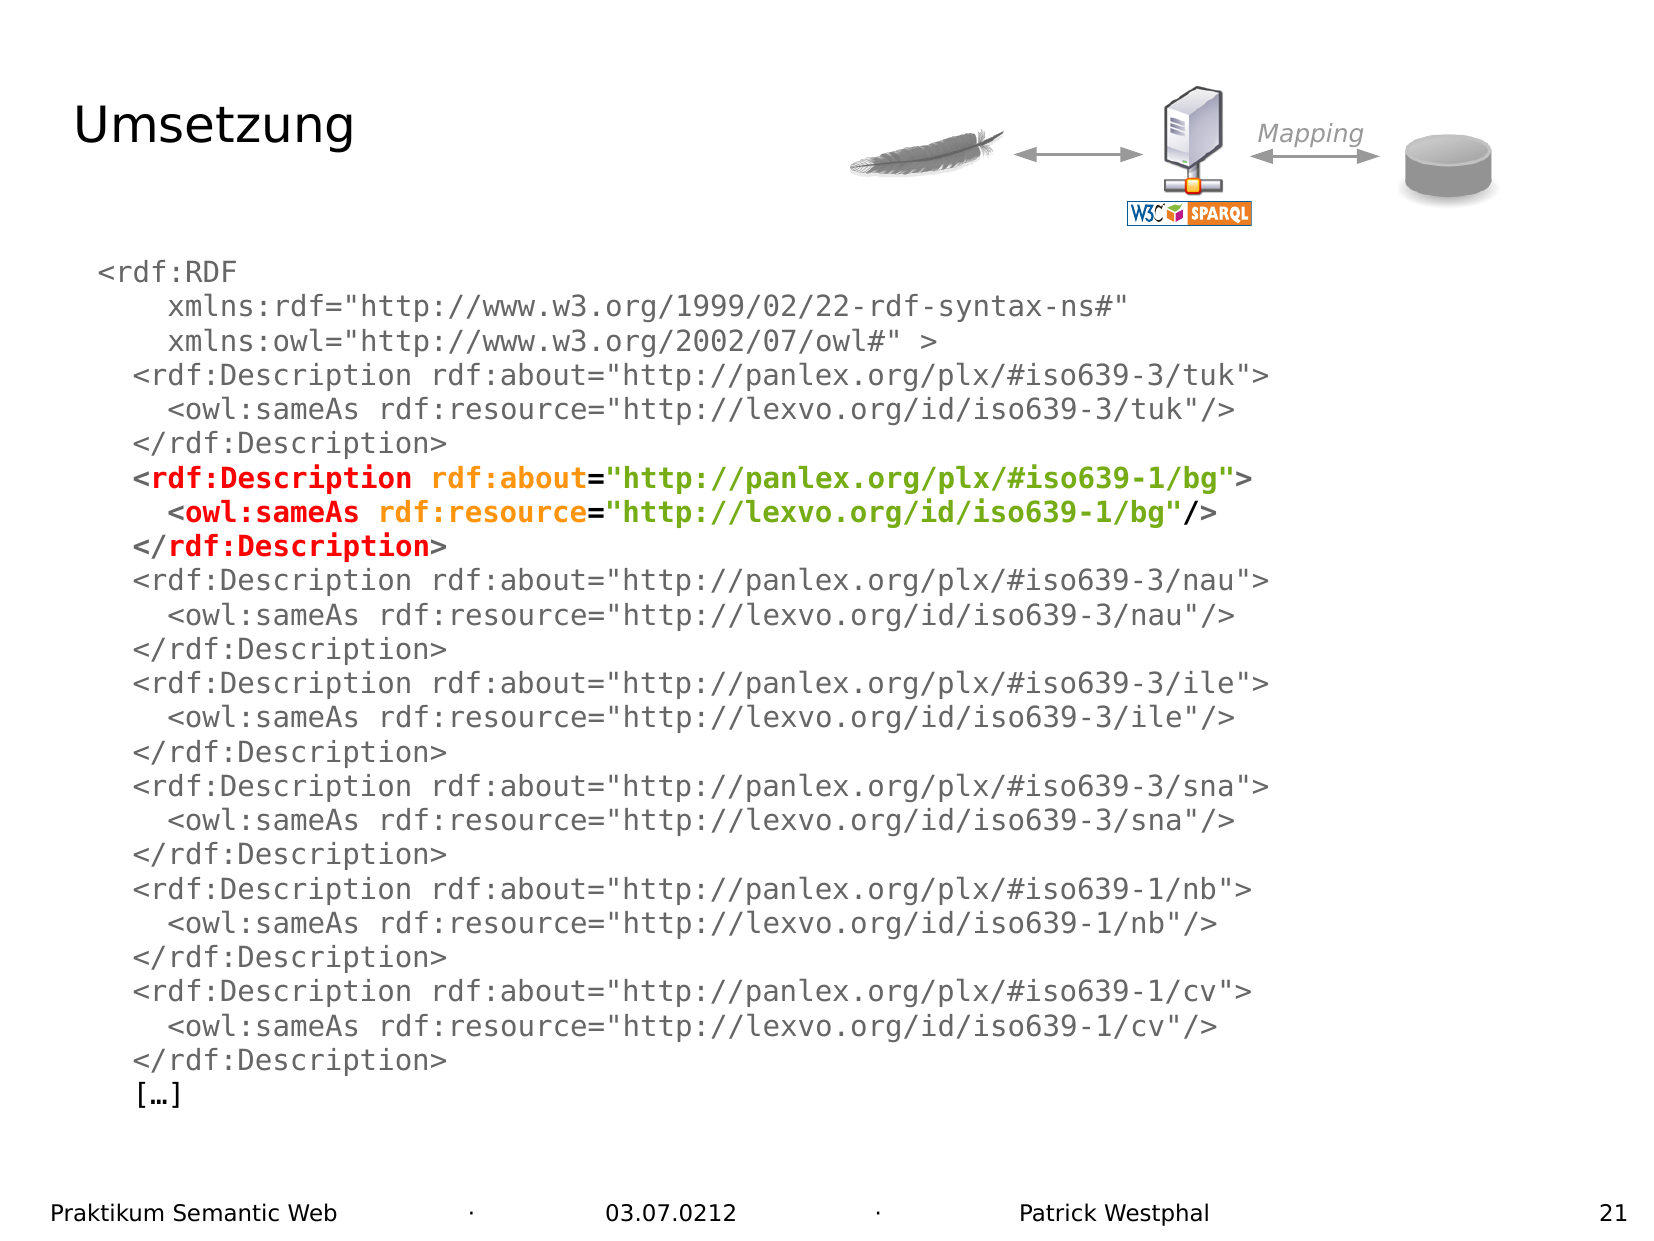

Umsetzung
Mapping
<rdf:RDF
 xmlns:rdf="http://www.w3.org/1999/02/22-rdf-syntax-ns#"
 xmlns:owl="http://www.w3.org/2002/07/owl#" >
 <rdf:Description rdf:about="http://panlex.org/plx/#iso639-3/tuk">
 <owl:sameAs rdf:resource="http://lexvo.org/id/iso639-3/tuk"/>
 </rdf:Description>
 <rdf:Description rdf:about="http://panlex.org/plx/#iso639-1/bg">
 <owl:sameAs rdf:resource="http://lexvo.org/id/iso639-1/bg"/>
 </rdf:Description>
 <rdf:Description rdf:about="http://panlex.org/plx/#iso639-3/nau">
 <owl:sameAs rdf:resource="http://lexvo.org/id/iso639-3/nau"/>
 </rdf:Description>
 <rdf:Description rdf:about="http://panlex.org/plx/#iso639-3/ile">
 <owl:sameAs rdf:resource="http://lexvo.org/id/iso639-3/ile"/>
 </rdf:Description>
 <rdf:Description rdf:about="http://panlex.org/plx/#iso639-3/sna">
 <owl:sameAs rdf:resource="http://lexvo.org/id/iso639-3/sna"/>
 </rdf:Description>
 <rdf:Description rdf:about="http://panlex.org/plx/#iso639-1/nb">
 <owl:sameAs rdf:resource="http://lexvo.org/id/iso639-1/nb"/>
 </rdf:Description>
 <rdf:Description rdf:about="http://panlex.org/plx/#iso639-1/cv">
 <owl:sameAs rdf:resource="http://lexvo.org/id/iso639-1/cv"/>
 </rdf:Description>
 […]
Praktikum Semantic Web · 03.07.0212 · Patrick Westphal